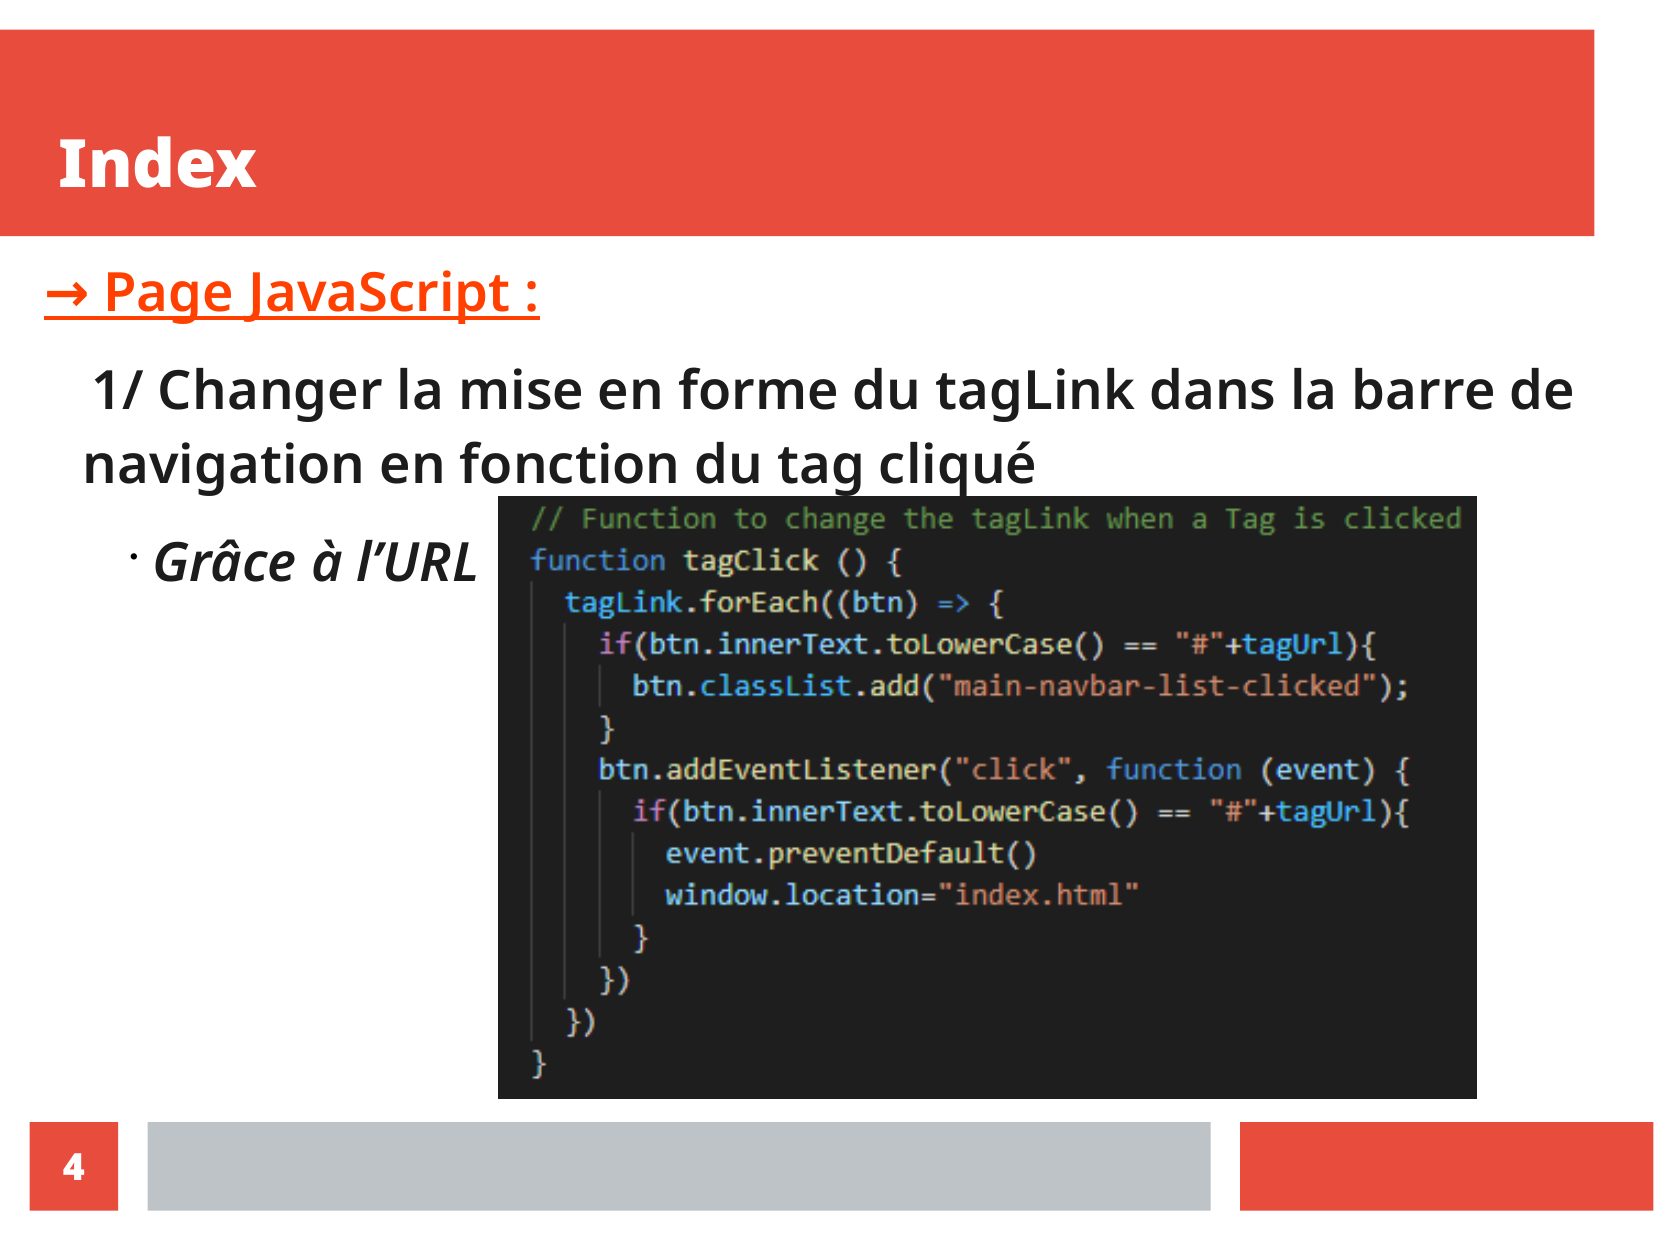

# Index
→ Page JavaScript :
1/ Changer la mise en forme du tagLink dans la barre de navigation en fonction du tag cliqué
 Grâce à l’URL
4